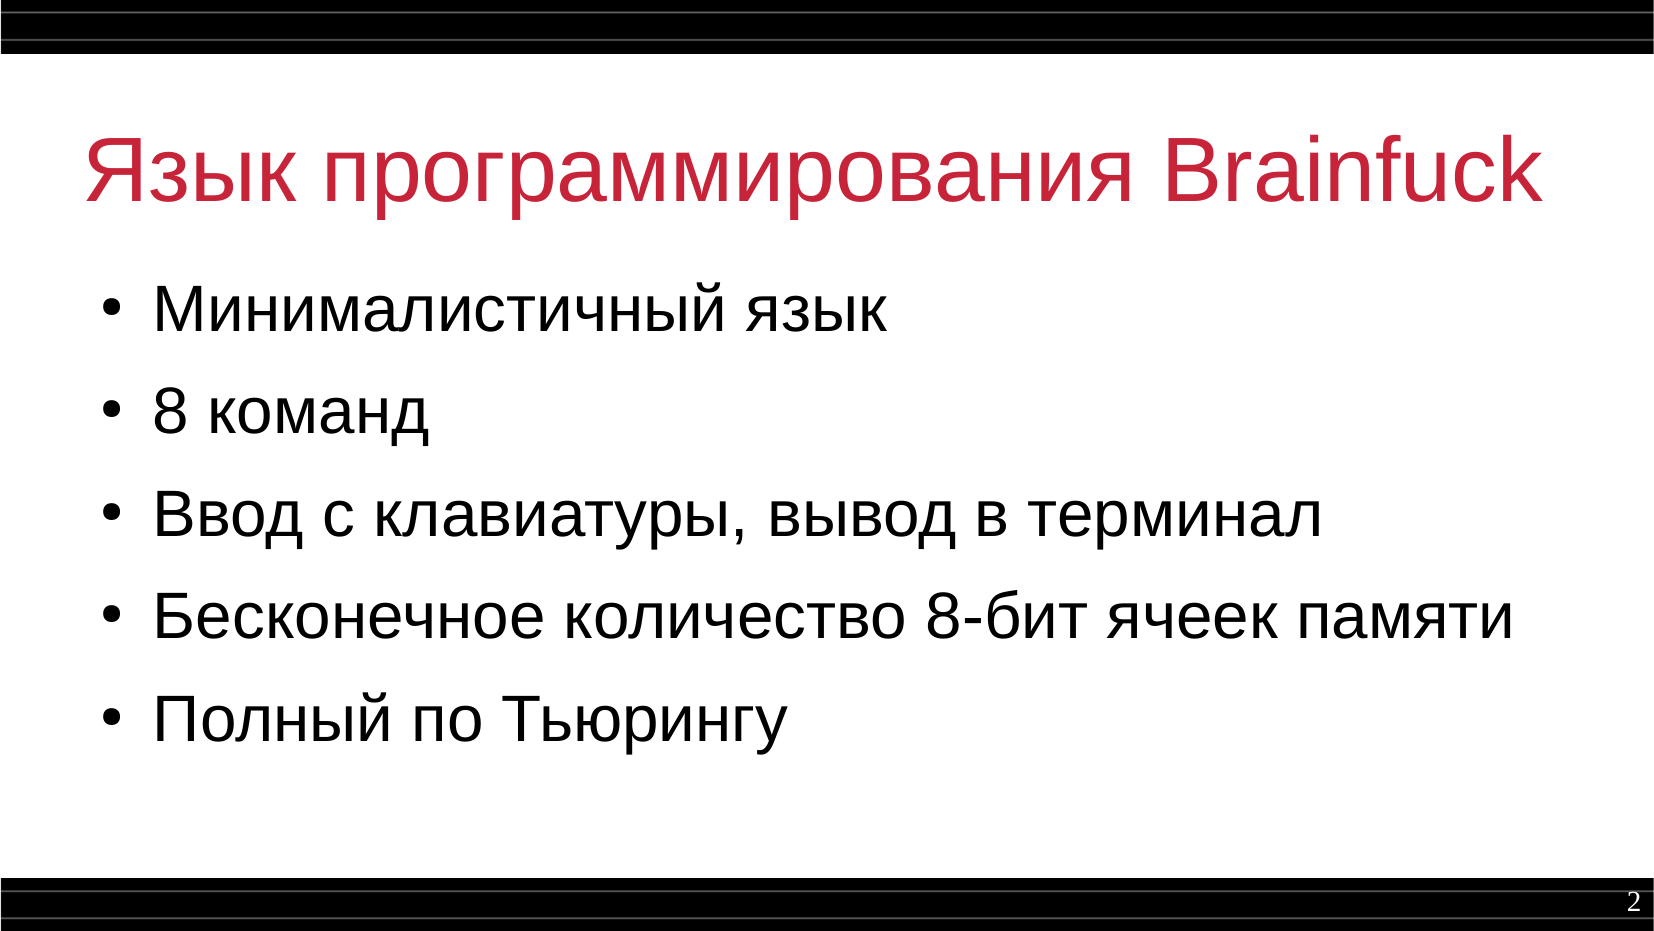

# Язык программирования Brainfuck
Минималистичный язык
8 команд
Ввод с клавиатуры, вывод в терминал
Бесконечное количество 8-бит ячеек памяти
Полный по Тьюрингу